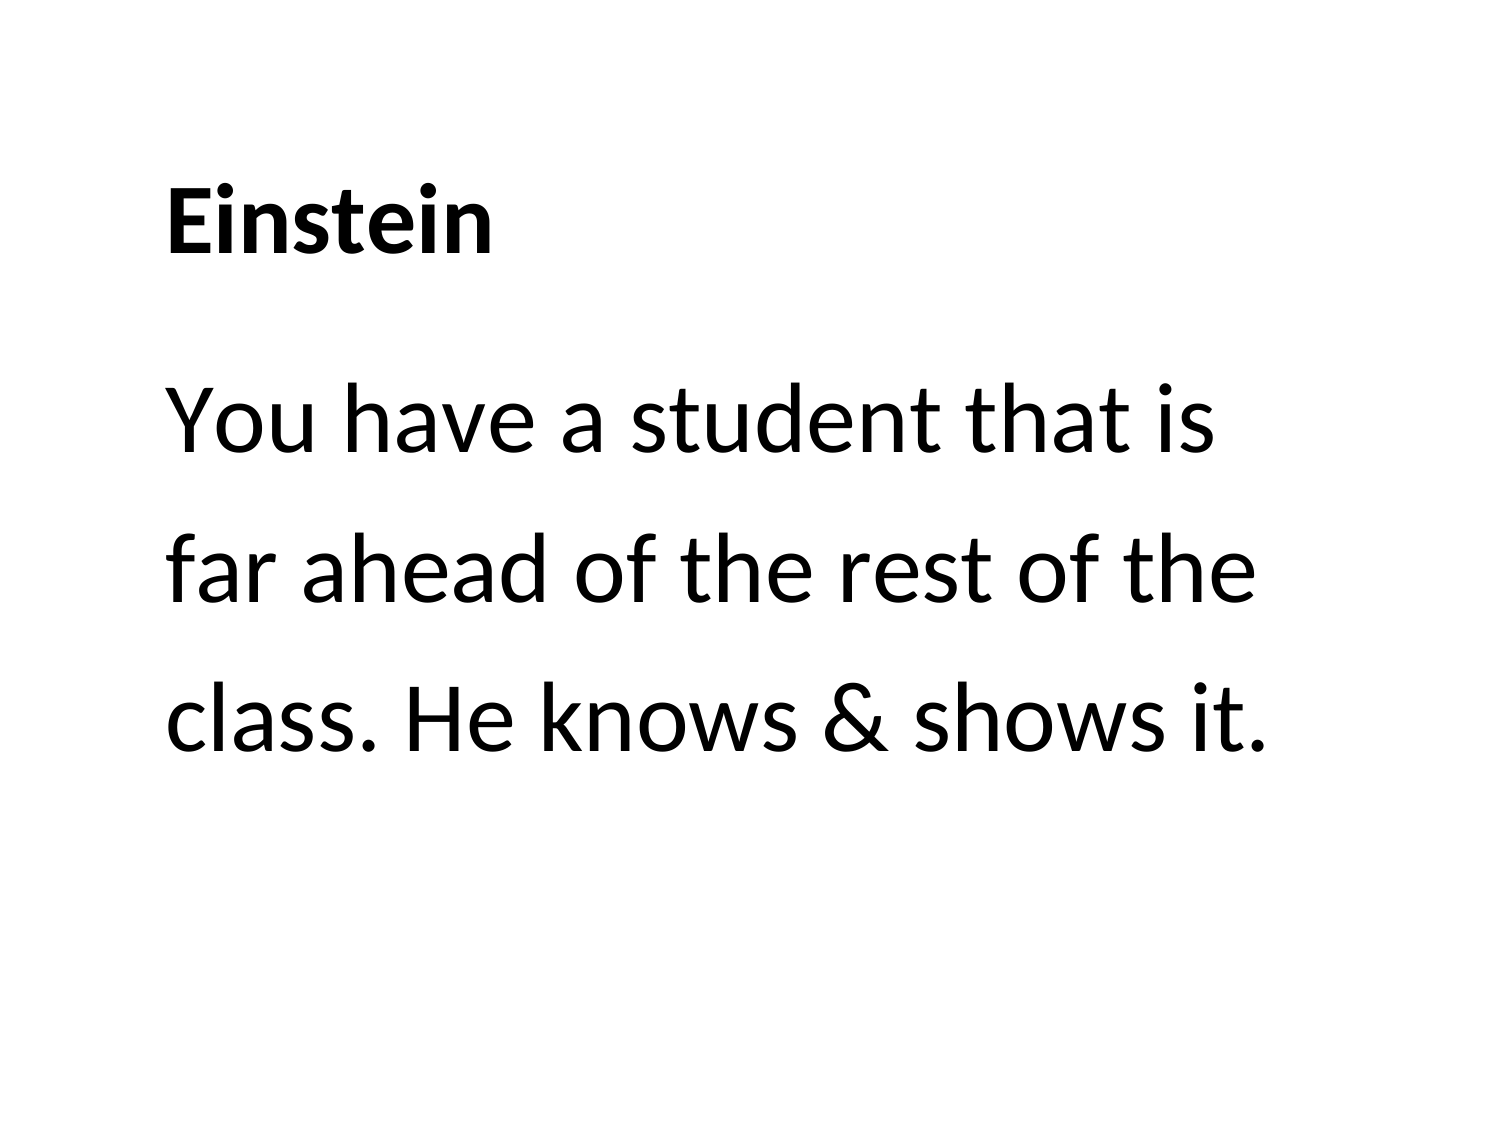

Einstein
You have a student that is far ahead of the rest of the class. He knows & shows it.